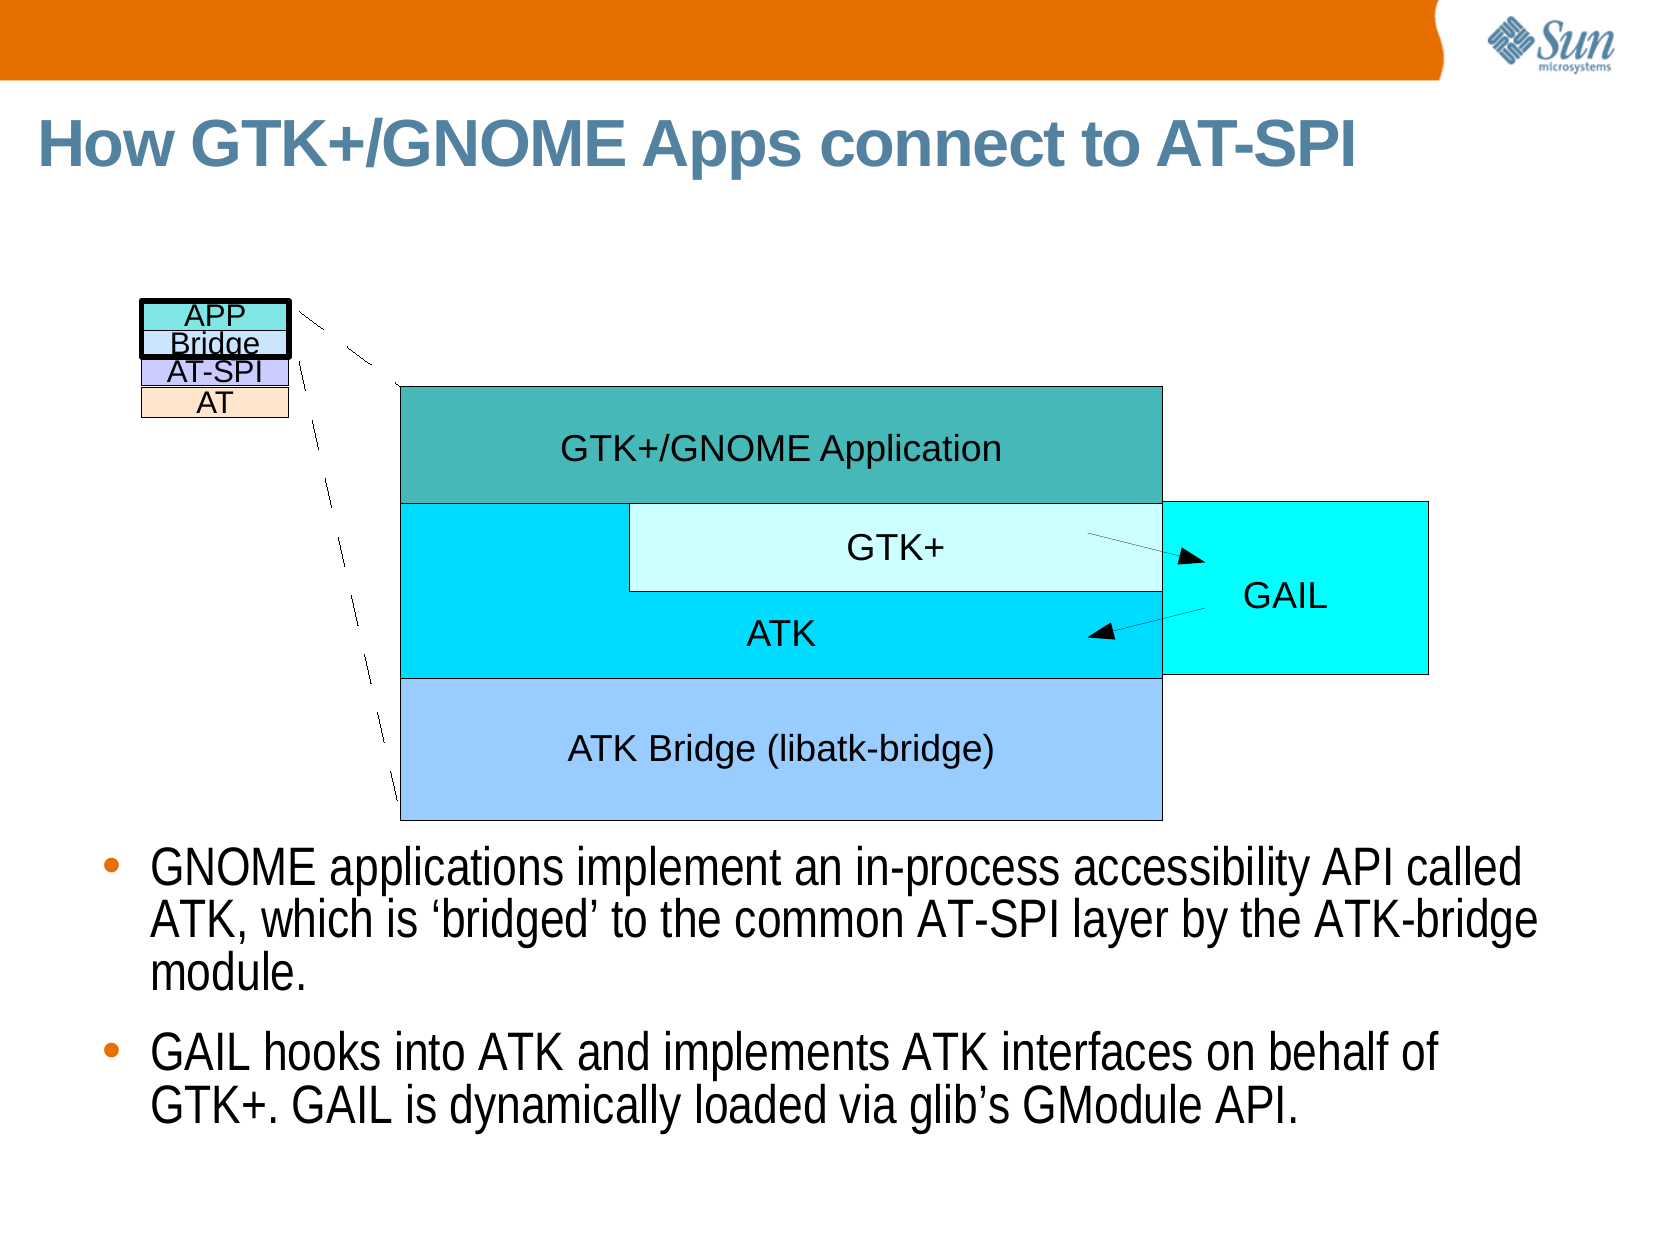

# How GTK+/GNOME Apps connect to AT-SPI
APP
Bridge
AT-SPI
GTK+/GNOME Application
AT
ATK
GTK+
GAIL
ATK Bridge (libatk-bridge)
GNOME applications implement an in-process accessibility API called ATK, which is ‘bridged’ to the common AT-SPI layer by the ATK-bridge module.
GAIL hooks into ATK and implements ATK interfaces on behalf of GTK+. GAIL is dynamically loaded via glib’s GModule API.